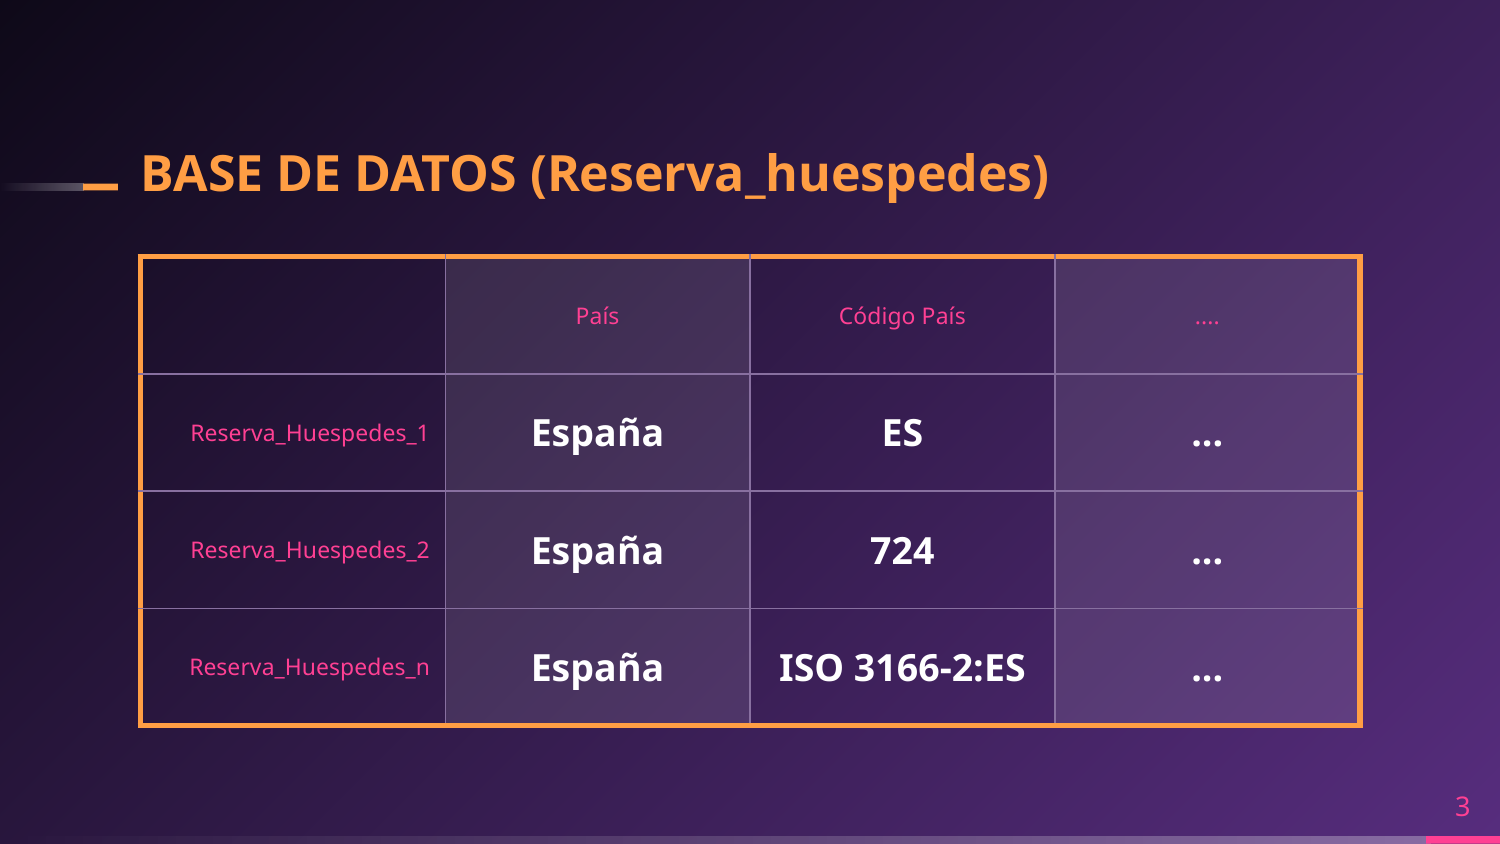

# BASE DE DATOS (Reserva_huespedes)
| | País | Código País | .... |
| --- | --- | --- | --- |
| Reserva\_Huespedes\_1 | España | ES | ... |
| Reserva\_Huespedes\_2 | España | 724 | ... |
| Reserva\_Huespedes\_n | España | ISO 3166-2:ES | ... |